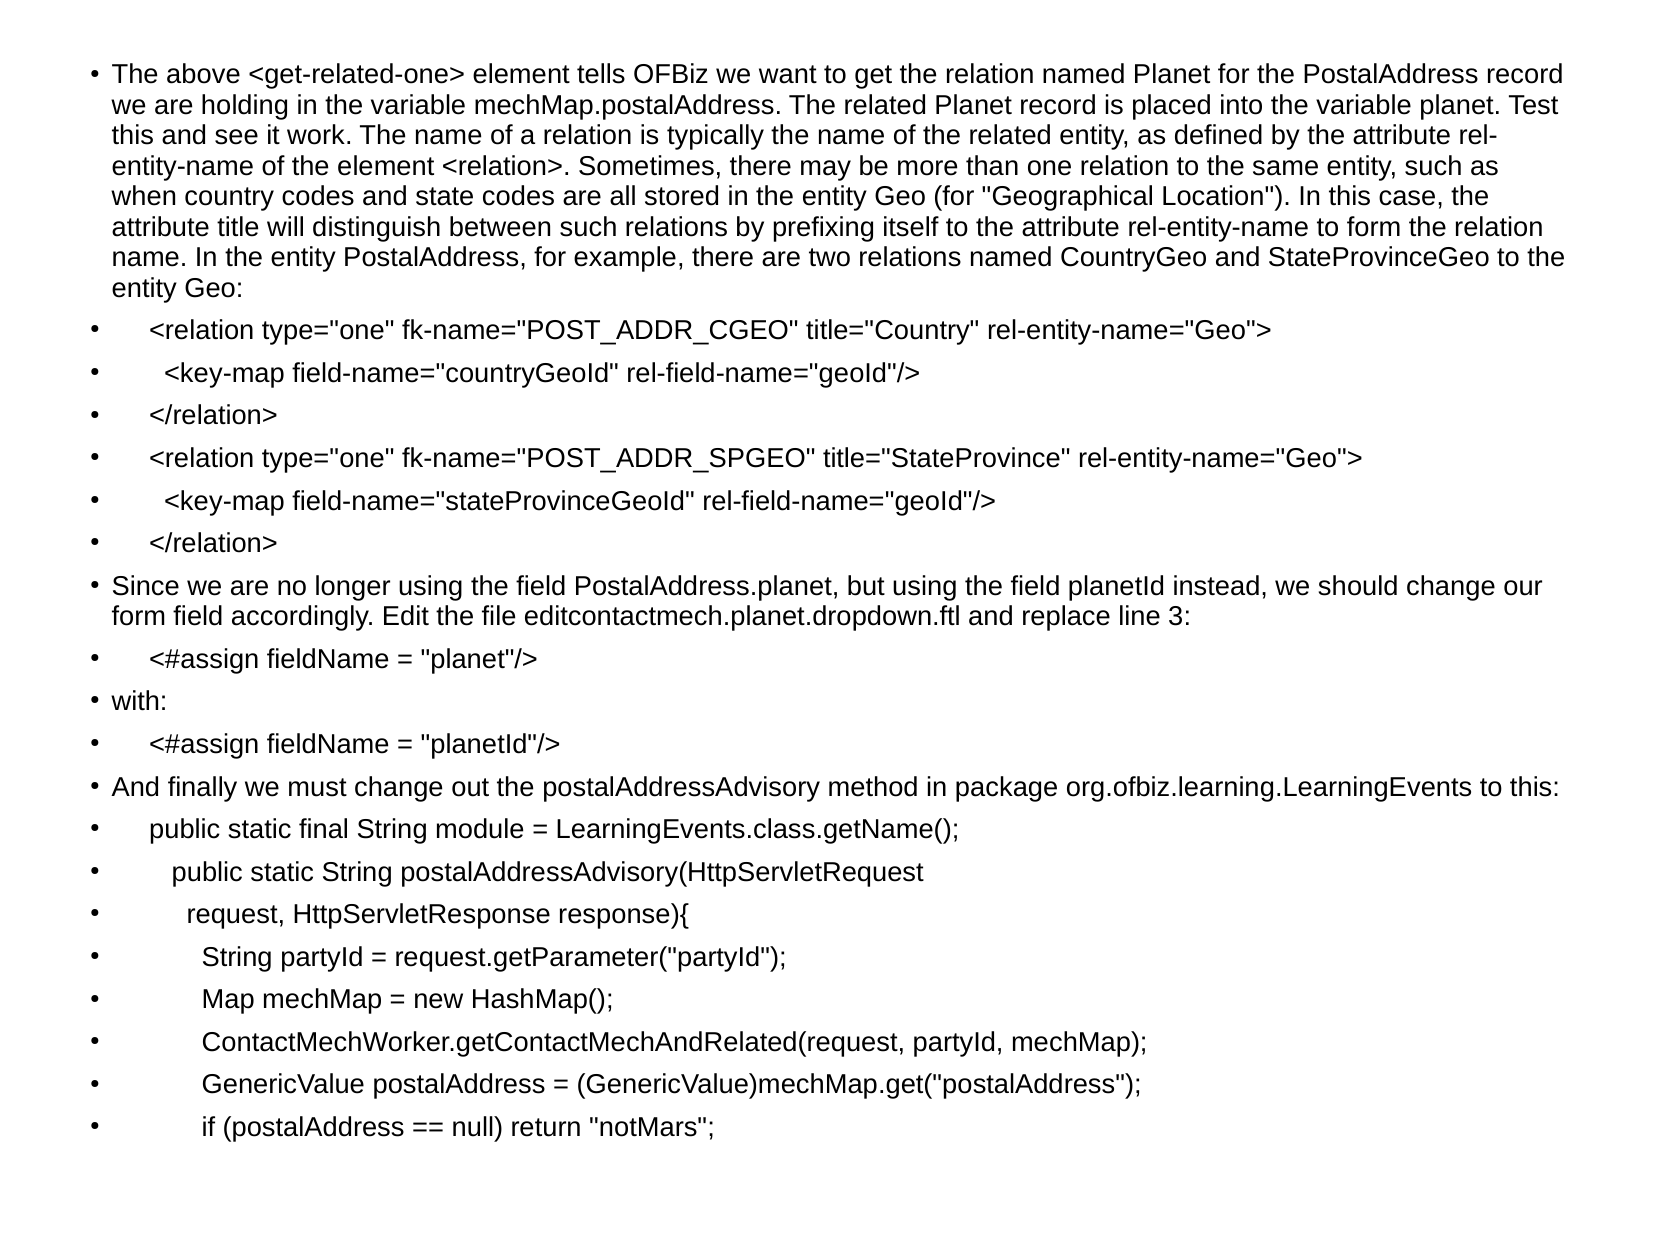

#
The above <get-related-one> element tells OFBiz we want to get the relation named Planet for the PostalAddress record we are holding in the variable mechMap.postalAddress. The related Planet record is placed into the variable planet. Test this and see it work. The name of a relation is typically the name of the related entity, as defined by the attribute rel-entity-name of the element <relation>. Sometimes, there may be more than one relation to the same entity, such as when country codes and state codes are all stored in the entity Geo (for "Geographical Location"). In this case, the attribute title will distinguish between such relations by prefixing itself to the attribute rel-entity-name to form the relation name. In the entity PostalAddress, for example, there are two relations named CountryGeo and StateProvinceGeo to the entity Geo:
 <relation type="one" fk-name="POST_ADDR_CGEO" title="Country" rel-entity-name="Geo">
 <key-map field-name="countryGeoId" rel-field-name="geoId"/>
 </relation>
 <relation type="one" fk-name="POST_ADDR_SPGEO" title="StateProvince" rel-entity-name="Geo">
 <key-map field-name="stateProvinceGeoId" rel-field-name="geoId"/>
 </relation>
Since we are no longer using the field PostalAddress.planet, but using the field planetId instead, we should change our form field accordingly. Edit the file editcontactmech.planet.dropdown.ftl and replace line 3:
 <#assign fieldName = "planet"/>
with:
 <#assign fieldName = "planetId"/>
And finally we must change out the postalAddressAdvisory method in package org.ofbiz.learning.LearningEvents to this:
 public static final String module = LearningEvents.class.getName();
 public static String postalAddressAdvisory(HttpServletRequest
 request, HttpServletResponse response){
 String partyId = request.getParameter("partyId");
 Map mechMap = new HashMap();
 ContactMechWorker.getContactMechAndRelated(request, partyId, mechMap);
 GenericValue postalAddress = (GenericValue)mechMap.get("postalAddress");
 if (postalAddress == null) return "notMars";